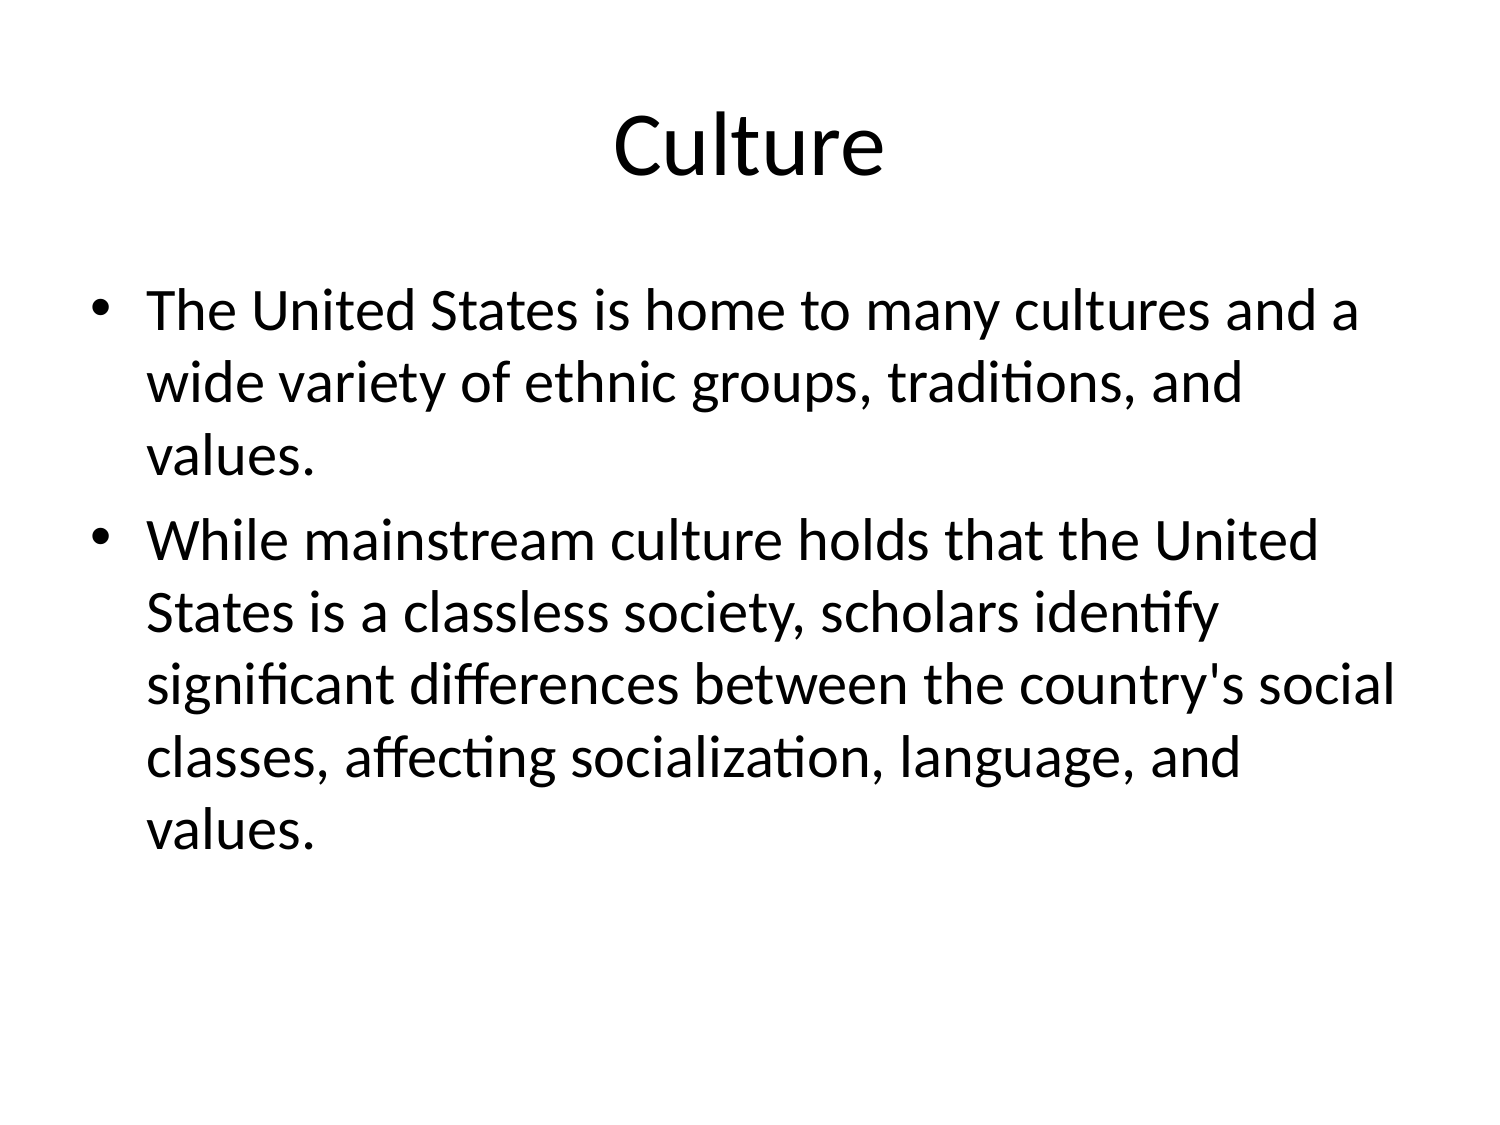

# Culture
The United States is home to many cultures and a wide variety of ethnic groups, traditions, and values.
While mainstream culture holds that the United States is a classless society, scholars identify significant differences between the country's social classes, affecting socialization, language, and values.